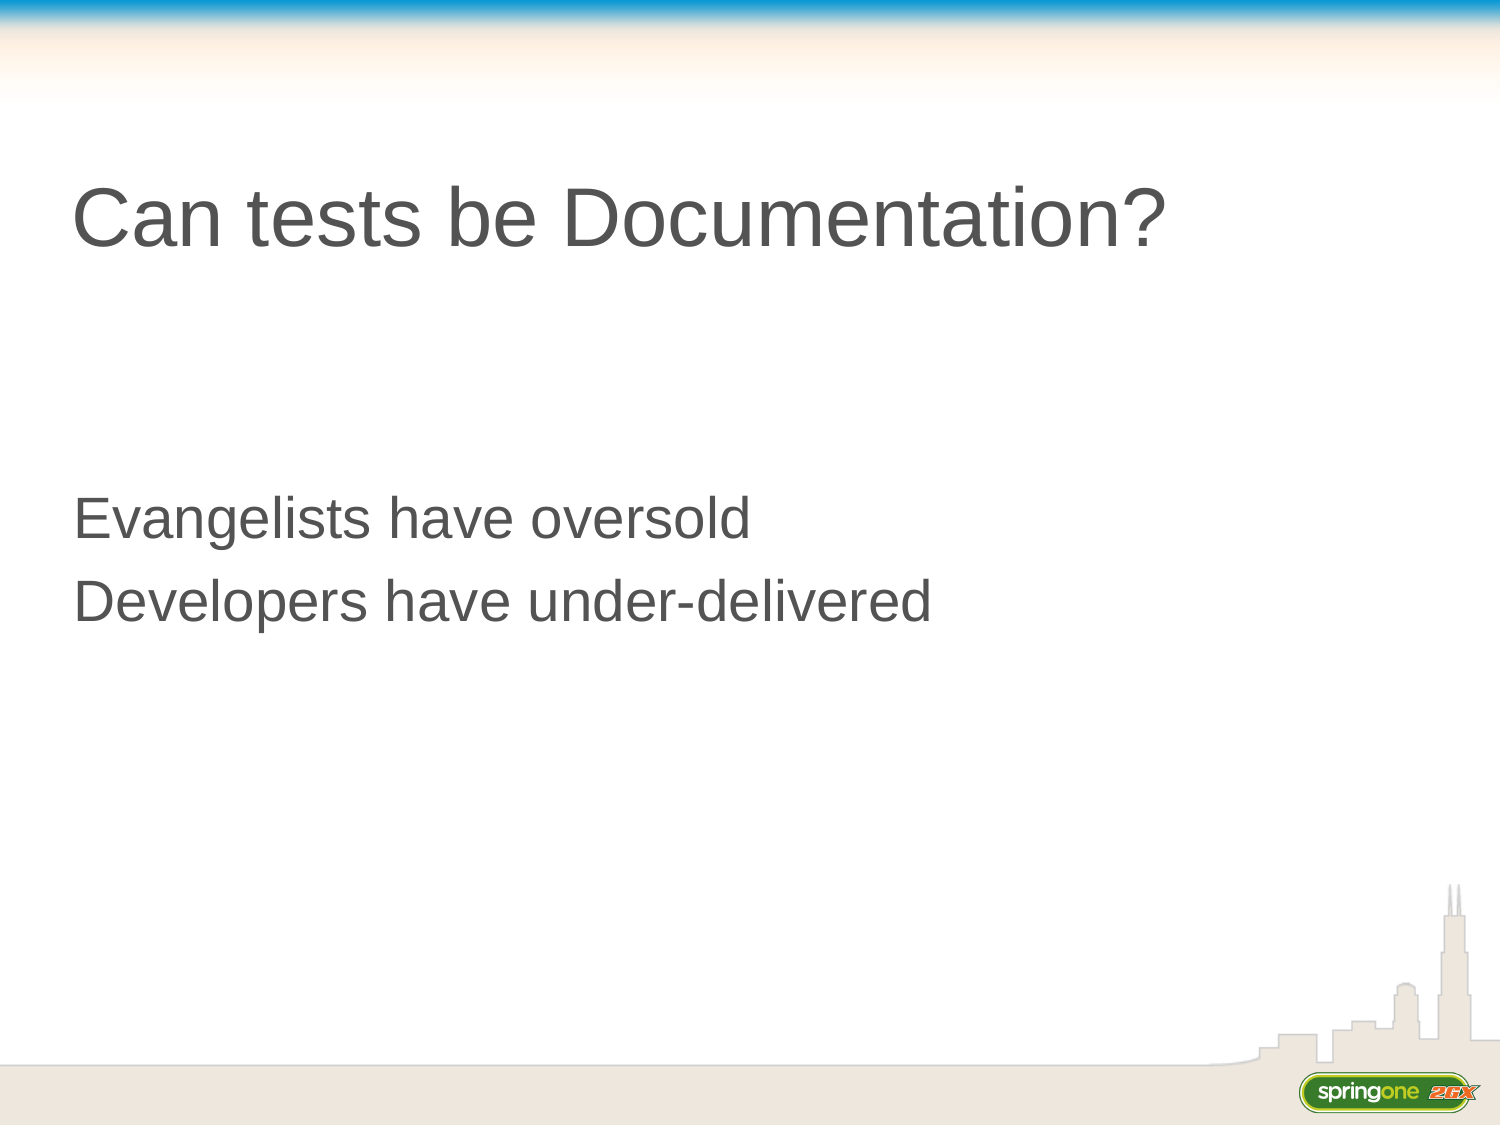

# Can tests be Documentation?
Evangelists have oversold
Developers have under-delivered